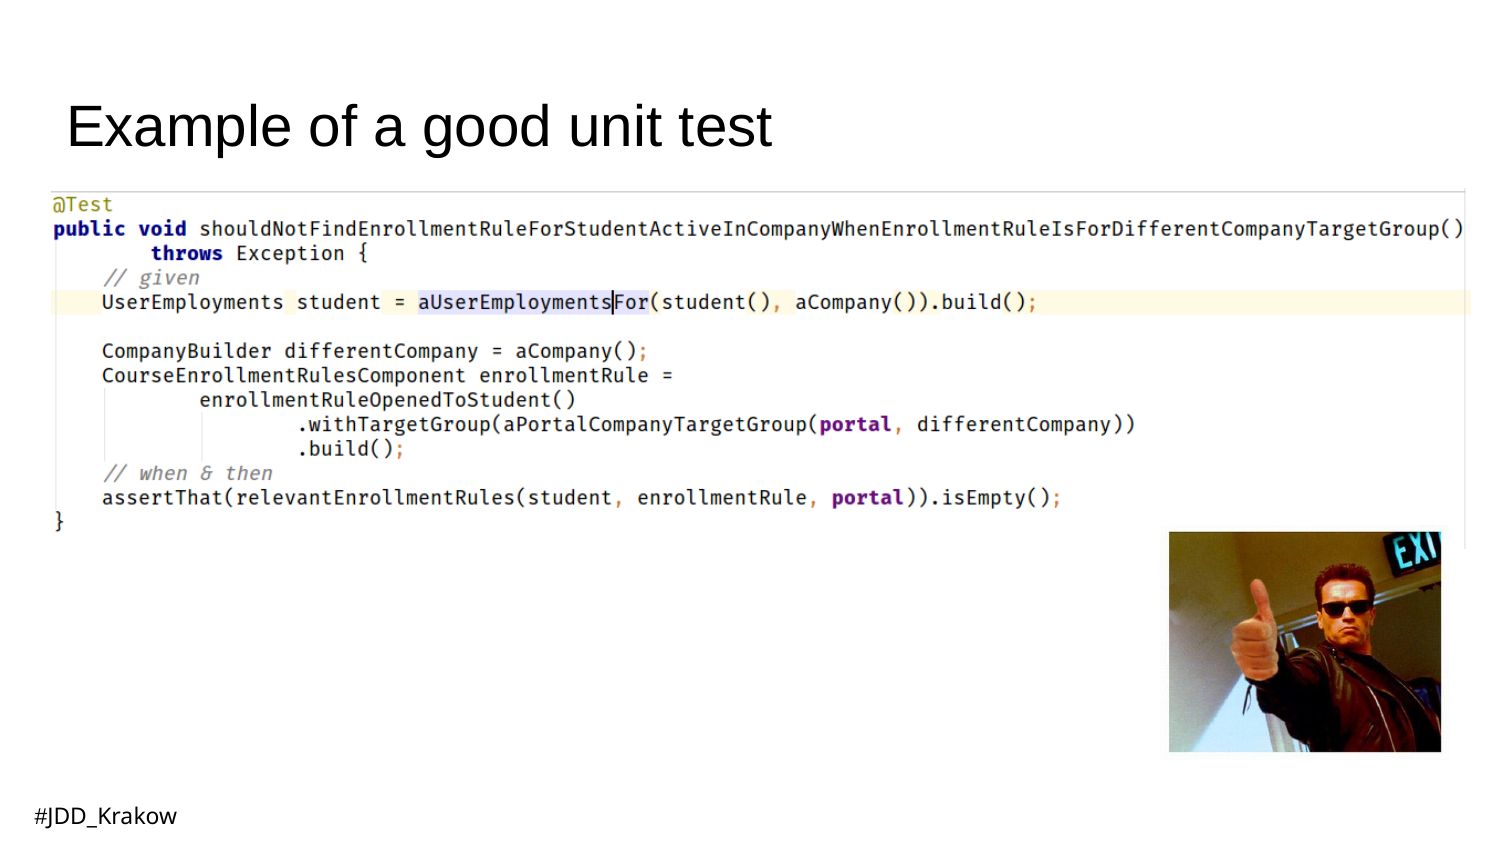

# Example of a good unit test
 #JDD_Krakow